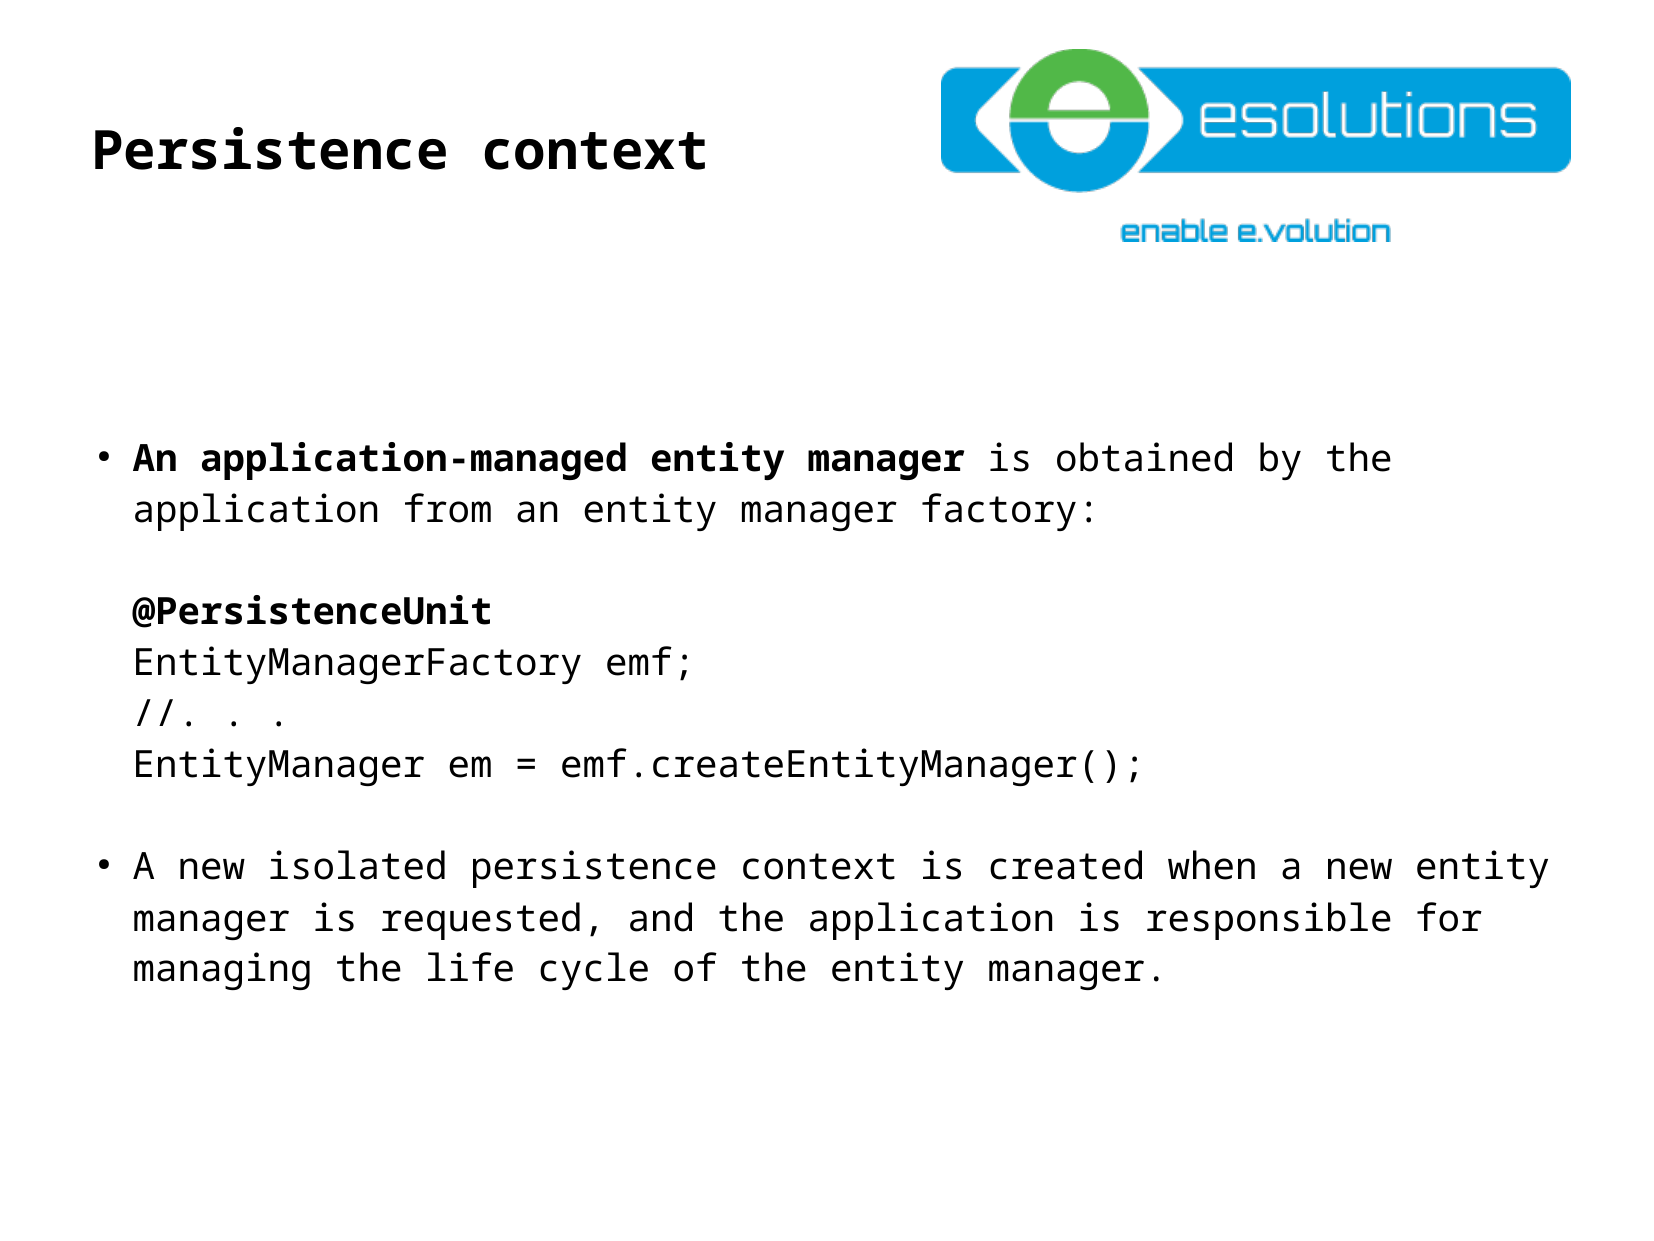

#
Persistence context
An application-managed entity manager is obtained by the application from an entity manager factory:
@PersistenceUnit
EntityManagerFactory emf;
//. . .
EntityManager em = emf.createEntityManager();
A new isolated persistence context is created when a new entity manager is requested, and the application is responsible for managing the life cycle of the entity manager.